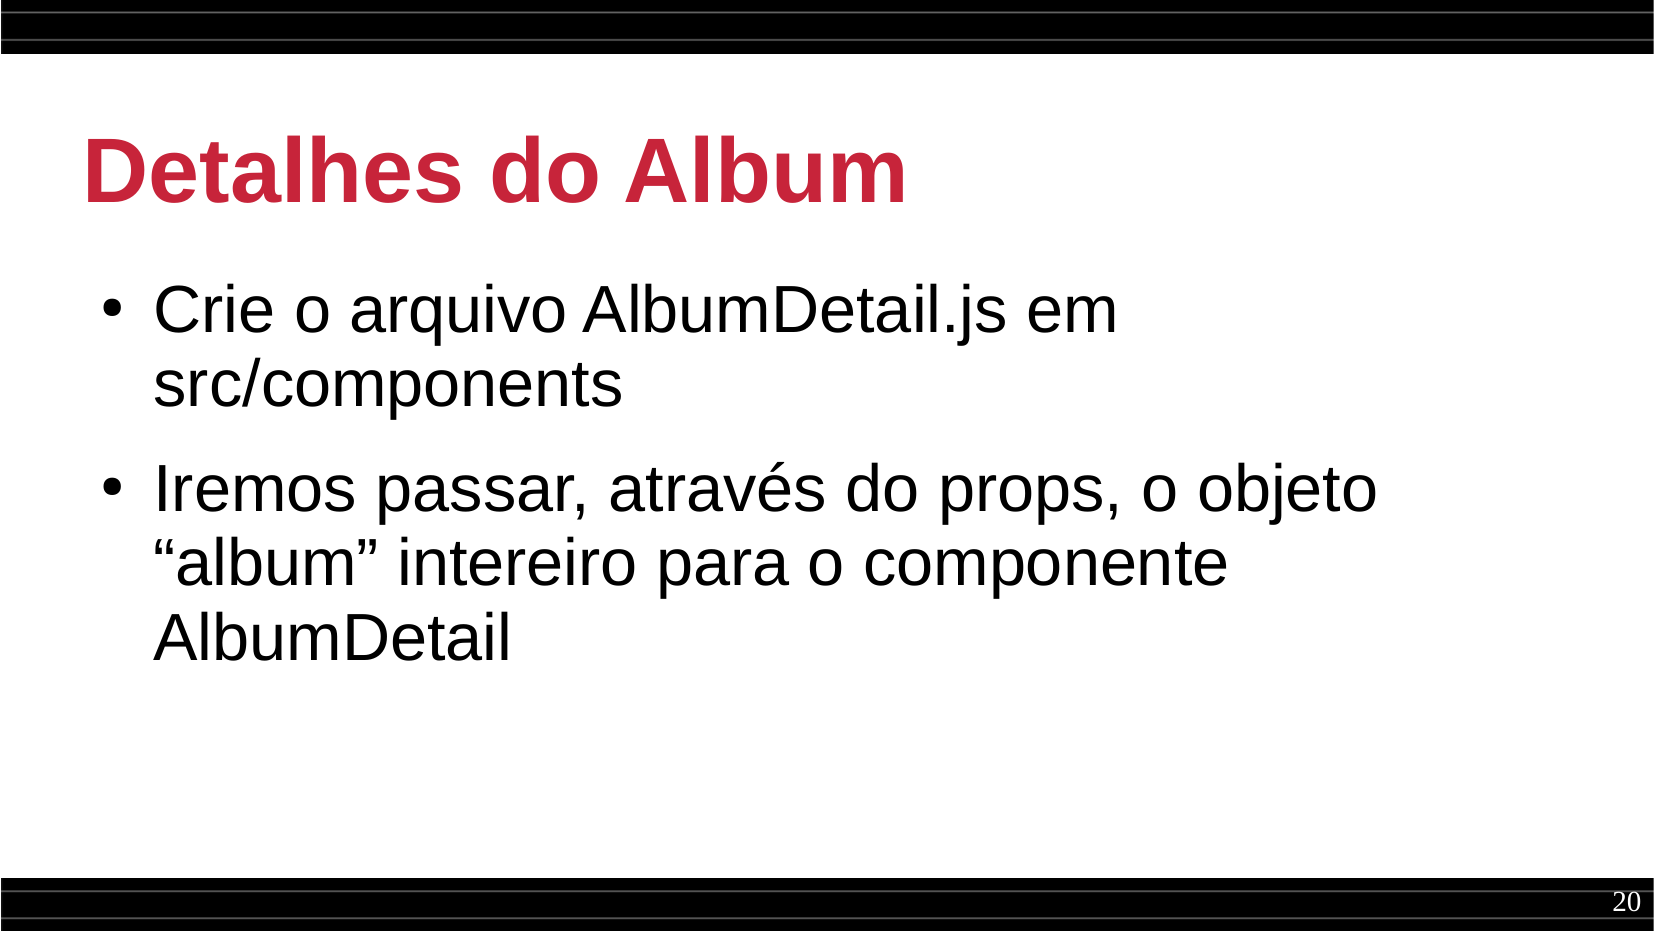

# Detalhes do Album
Crie o arquivo AlbumDetail.js em src/components
Iremos passar, através do props, o objeto “album” intereiro para o componente AlbumDetail